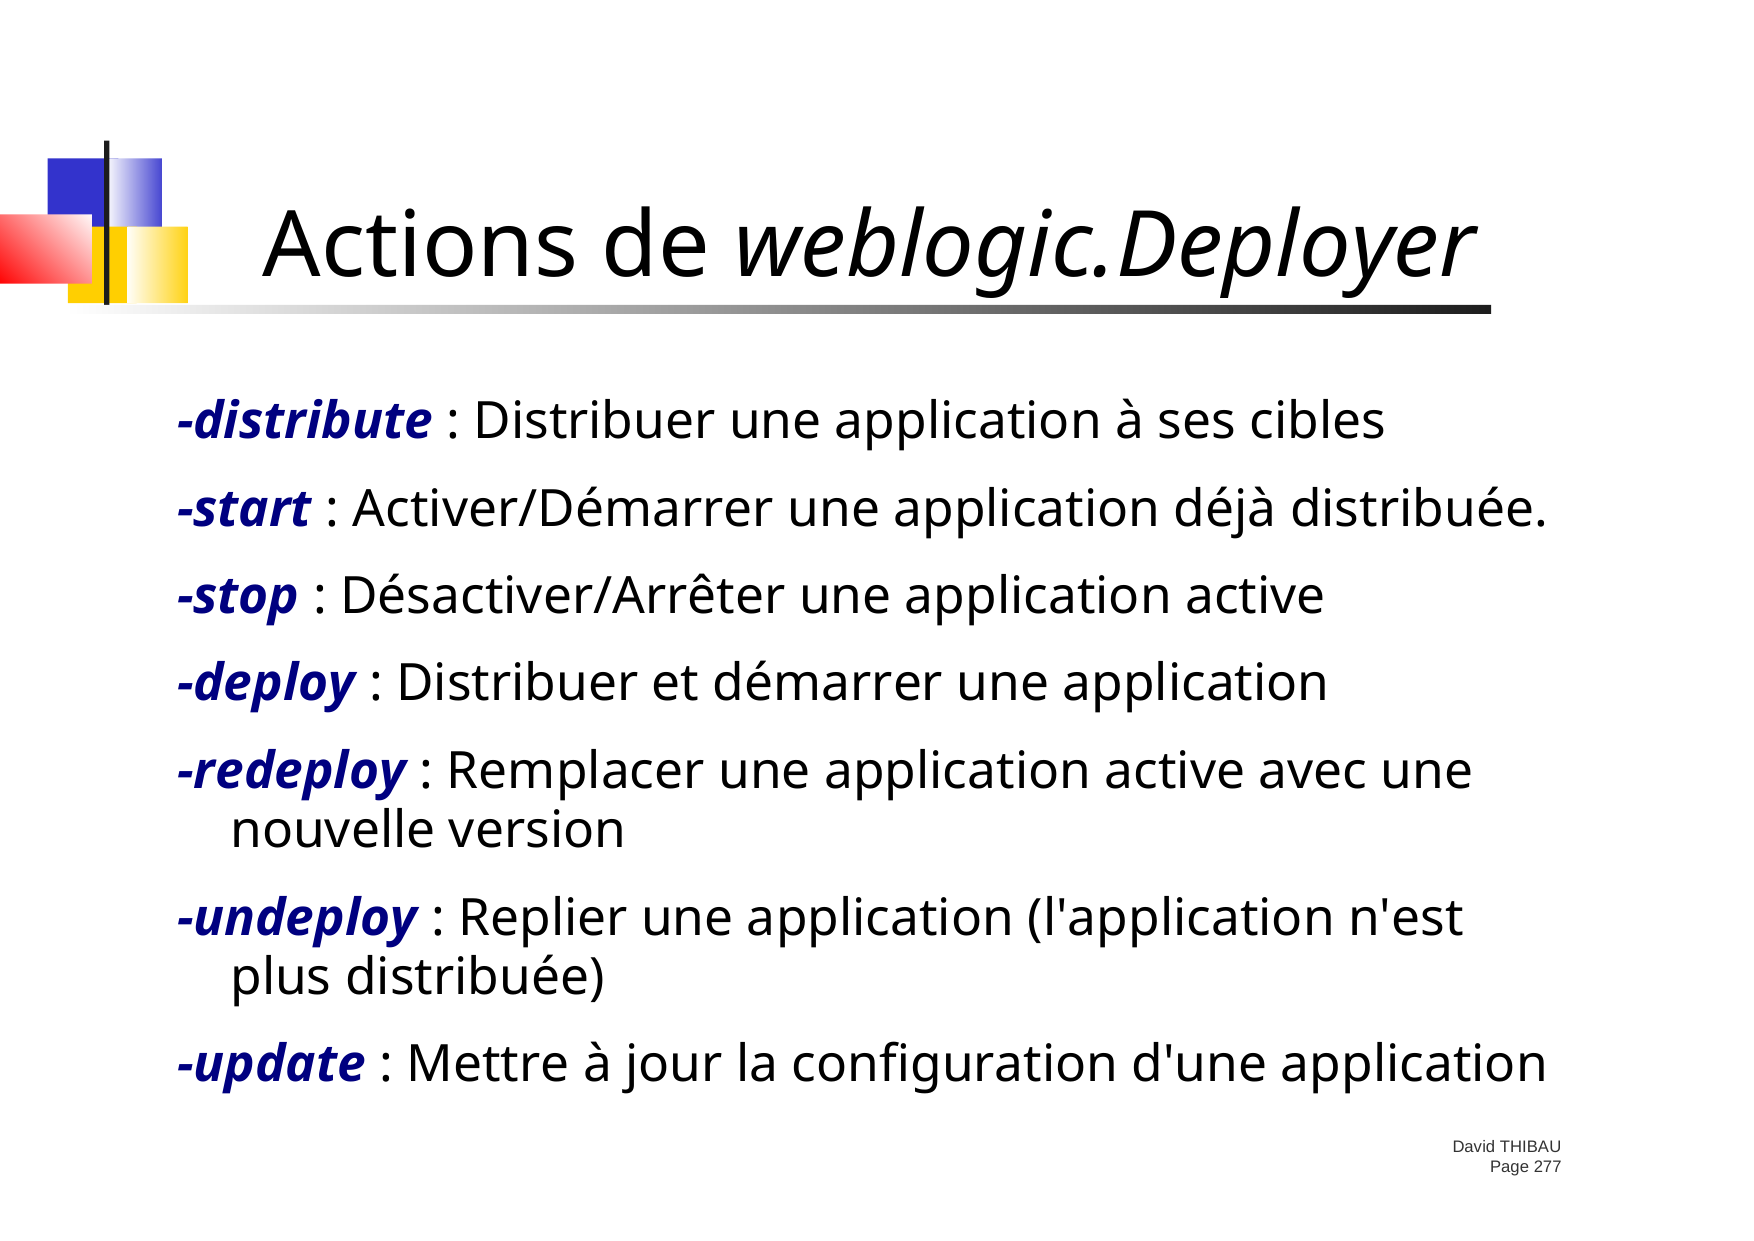

# Actions de weblogic.Deployer
-distribute : Distribuer une application à ses cibles
-start : Activer/Démarrer une application déjà distribuée.
-stop : Désactiver/Arrêter une application active
-deploy : Distribuer et démarrer une application
-redeploy : Remplacer une application active avec une nouvelle version
-undeploy : Replier une application (l'application n'est plus distribuée)
-update : Mettre à jour la configuration d'une application